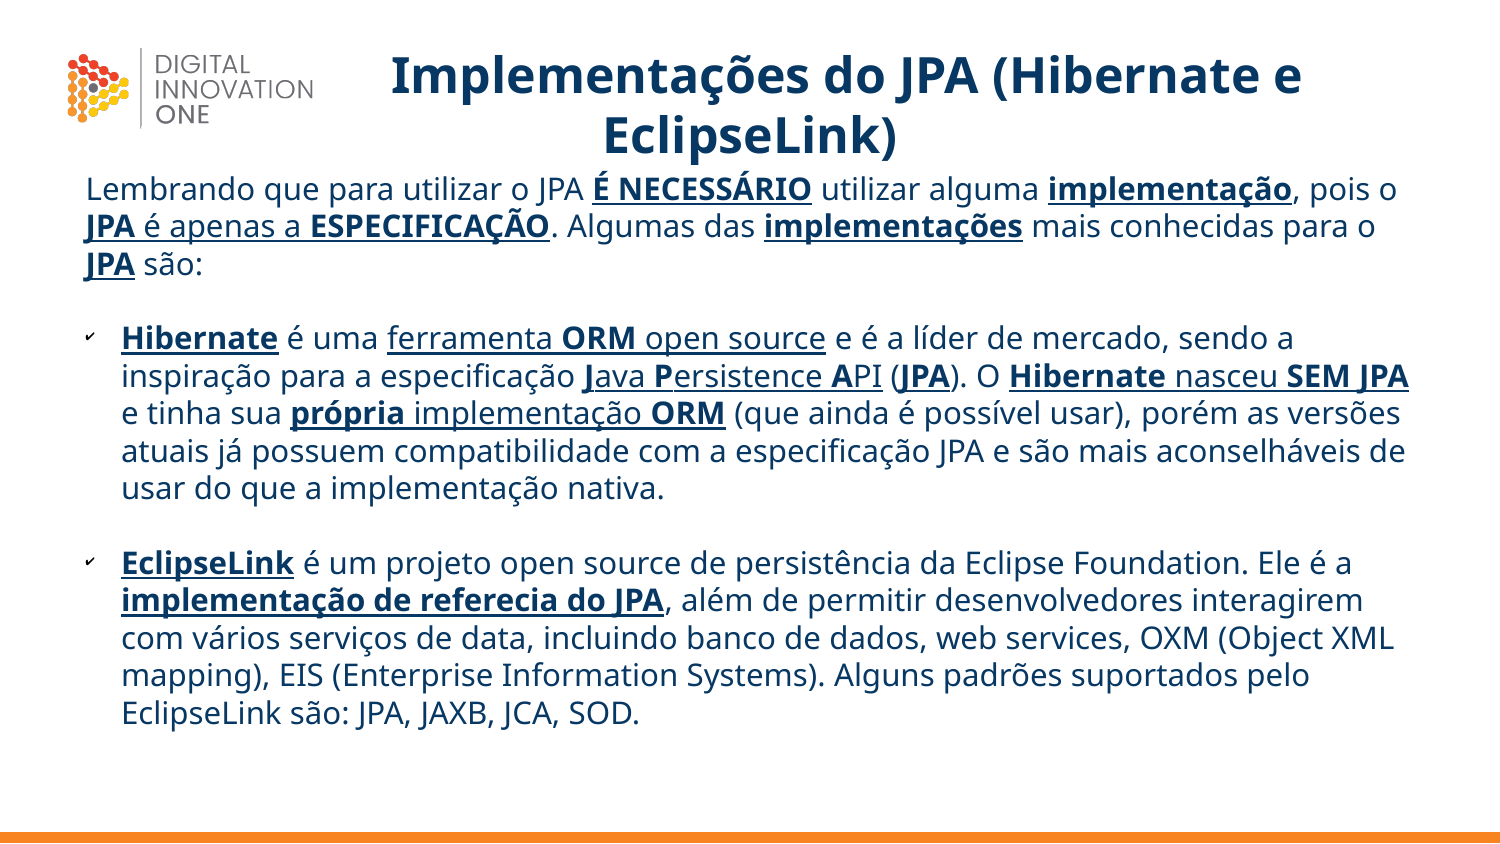

Implementações do JPA (Hibernate e EclipseLink)
Lembrando que para utilizar o JPA É NECESSÁRIO utilizar alguma implementação, pois o JPA é apenas a ESPECIFICAÇÃO. Algumas das implementações mais conhecidas para o JPA são:
Hibernate é uma ferramenta ORM open source e é a líder de mercado, sendo a inspiração para a especificação Java Persistence API (JPA). O Hibernate nasceu SEM JPA e tinha sua própria implementação ORM (que ainda é possível usar), porém as versões atuais já possuem compatibilidade com a especificação JPA e são mais aconselháveis de usar do que a implementação nativa.
EclipseLink é um projeto open source de persistência da Eclipse Foundation. Ele é a implementação de referecia do JPA, além de permitir desenvolvedores interagirem com vários serviços de data, incluindo banco de dados, web services, OXM (Object XML mapping), EIS (Enterprise Information Systems). Alguns padrões suportados pelo EclipseLink são: JPA, JAXB, JCA, SOD.